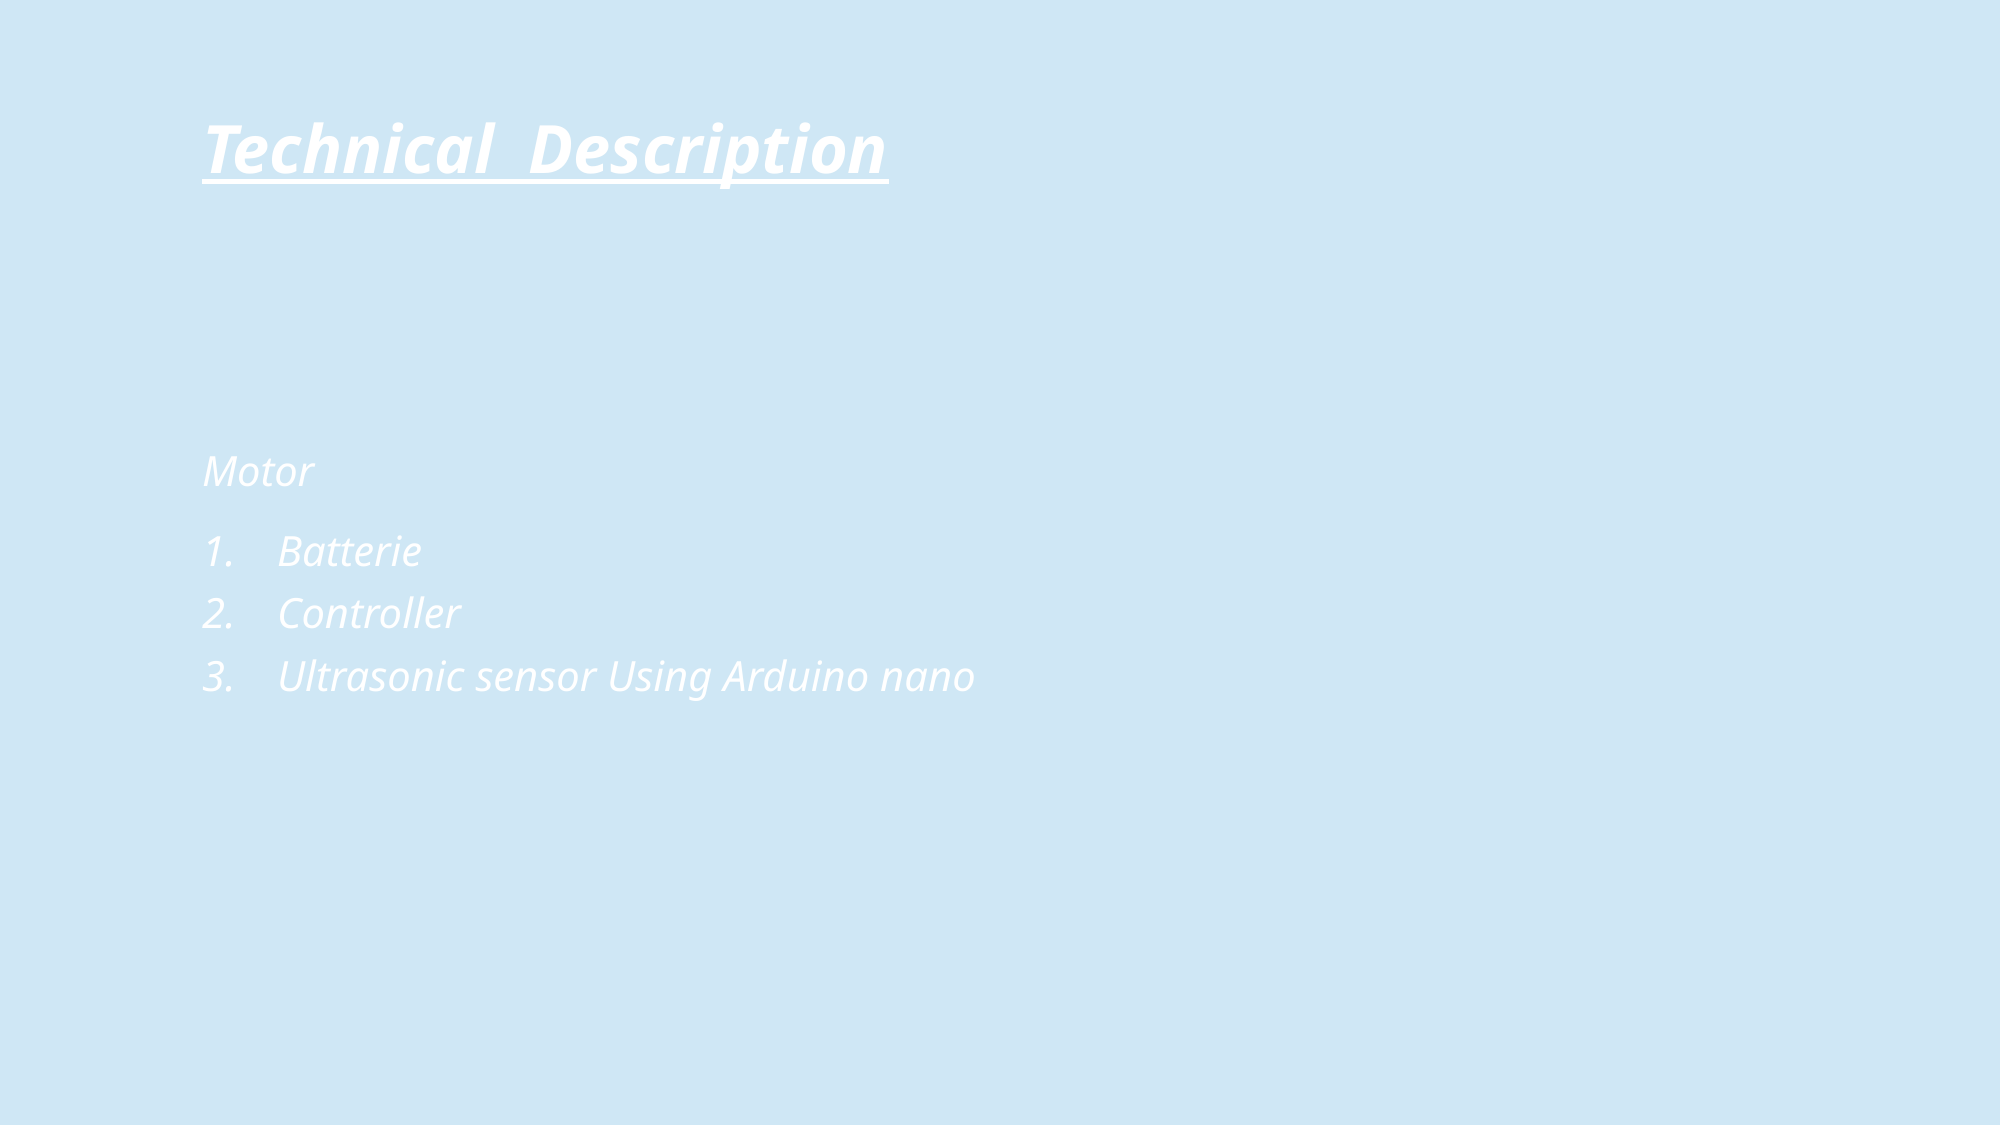

# Technical Description
Motor
Batterie
Controller
Ultrasonic sensor Using Arduino nano